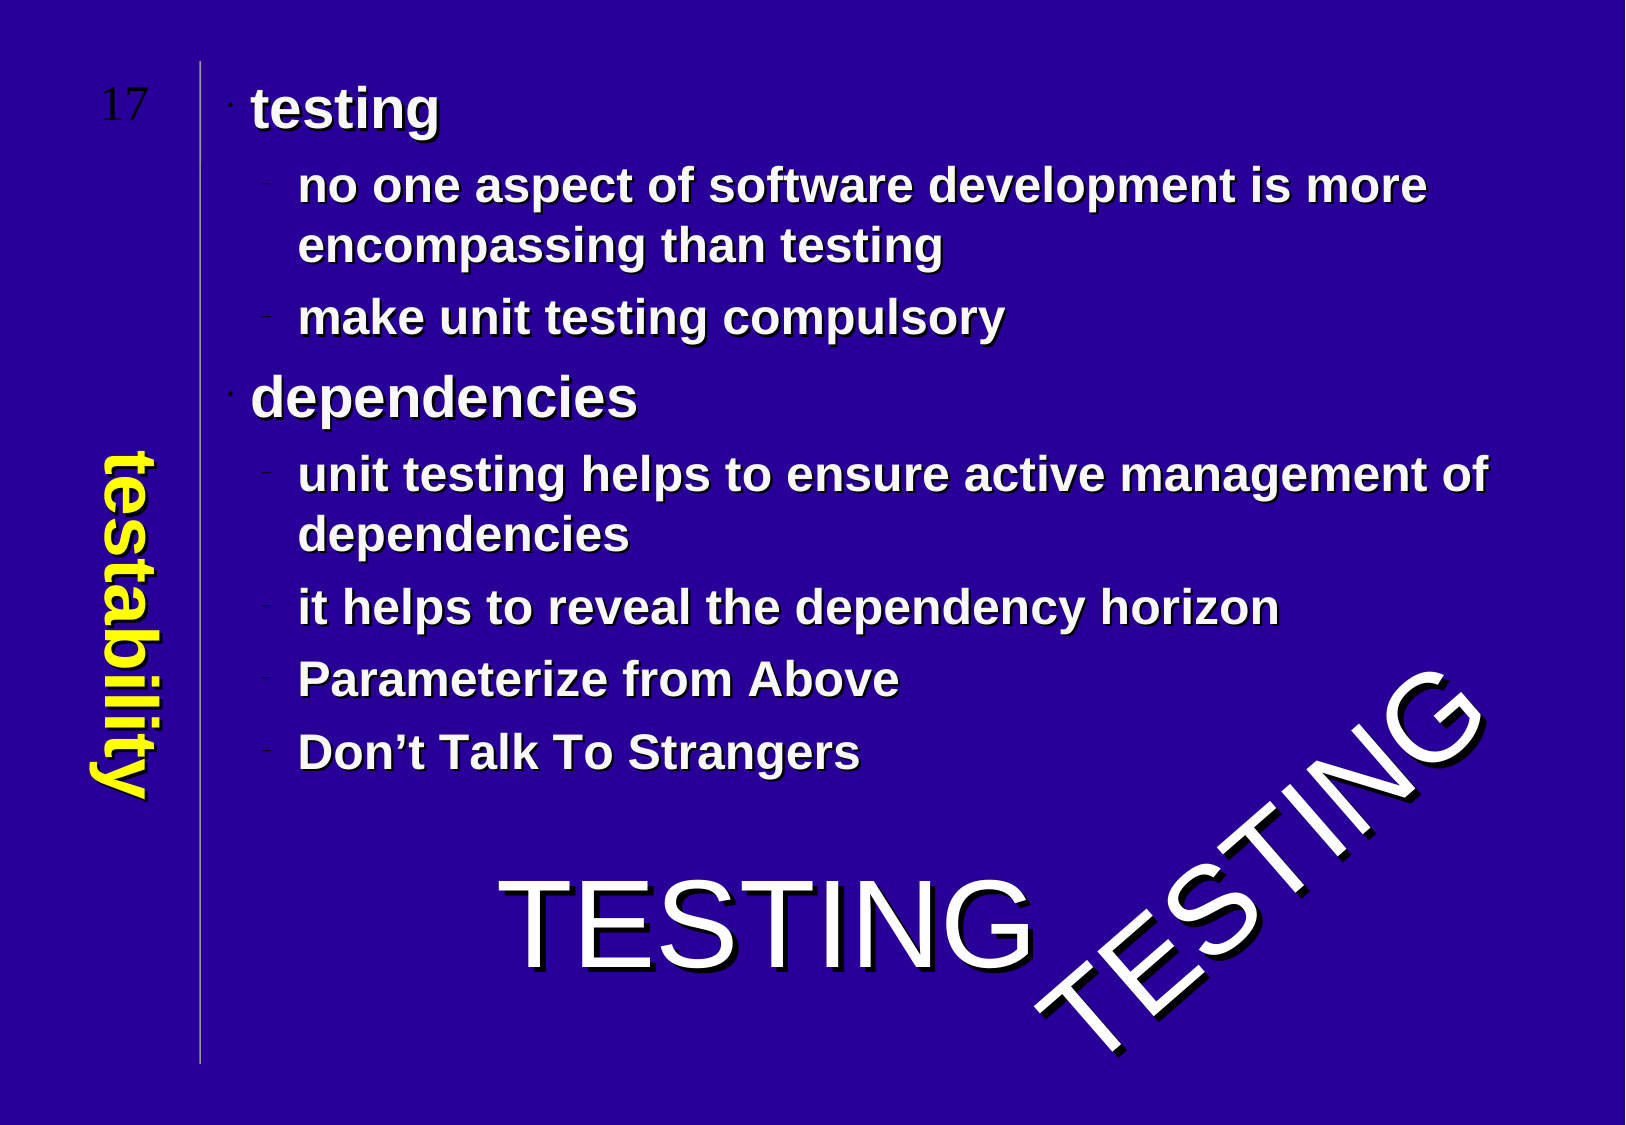

17
 testing
no one aspect of software development is more encompassing than testing
make unit testing compulsory
 dependencies
unit testing helps to ensure active management of dependencies
it helps to reveal the dependency horizon
Parameterize from Above
Don’t Talk To Strangers
# testability
TESTING
TESTING